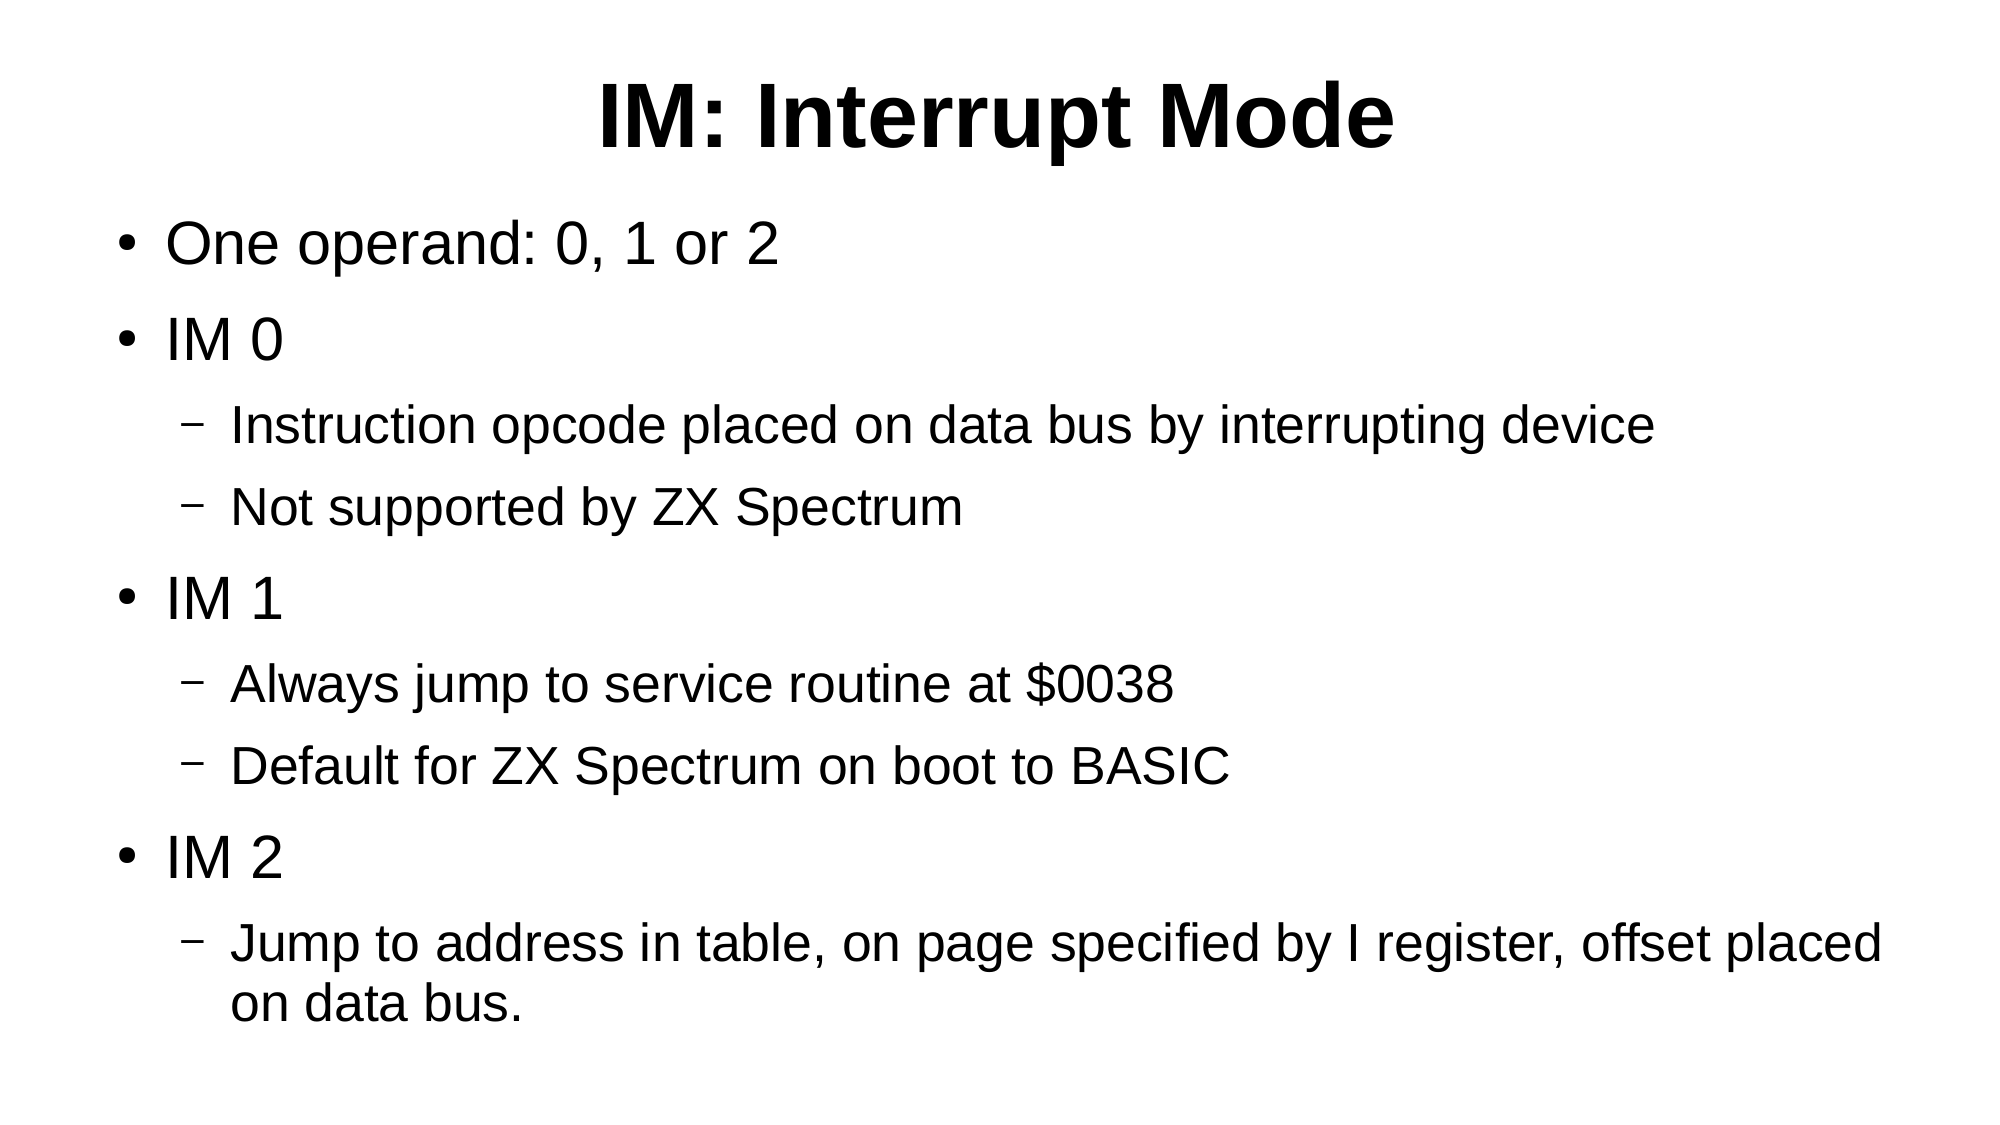

# IM: Interrupt Mode
One operand: 0, 1 or 2
IM 0
Instruction opcode placed on data bus by interrupting device
Not supported by ZX Spectrum
IM 1
Always jump to service routine at $0038
Default for ZX Spectrum on boot to BASIC
IM 2
Jump to address in table, on page specified by I register, offset placed on data bus.